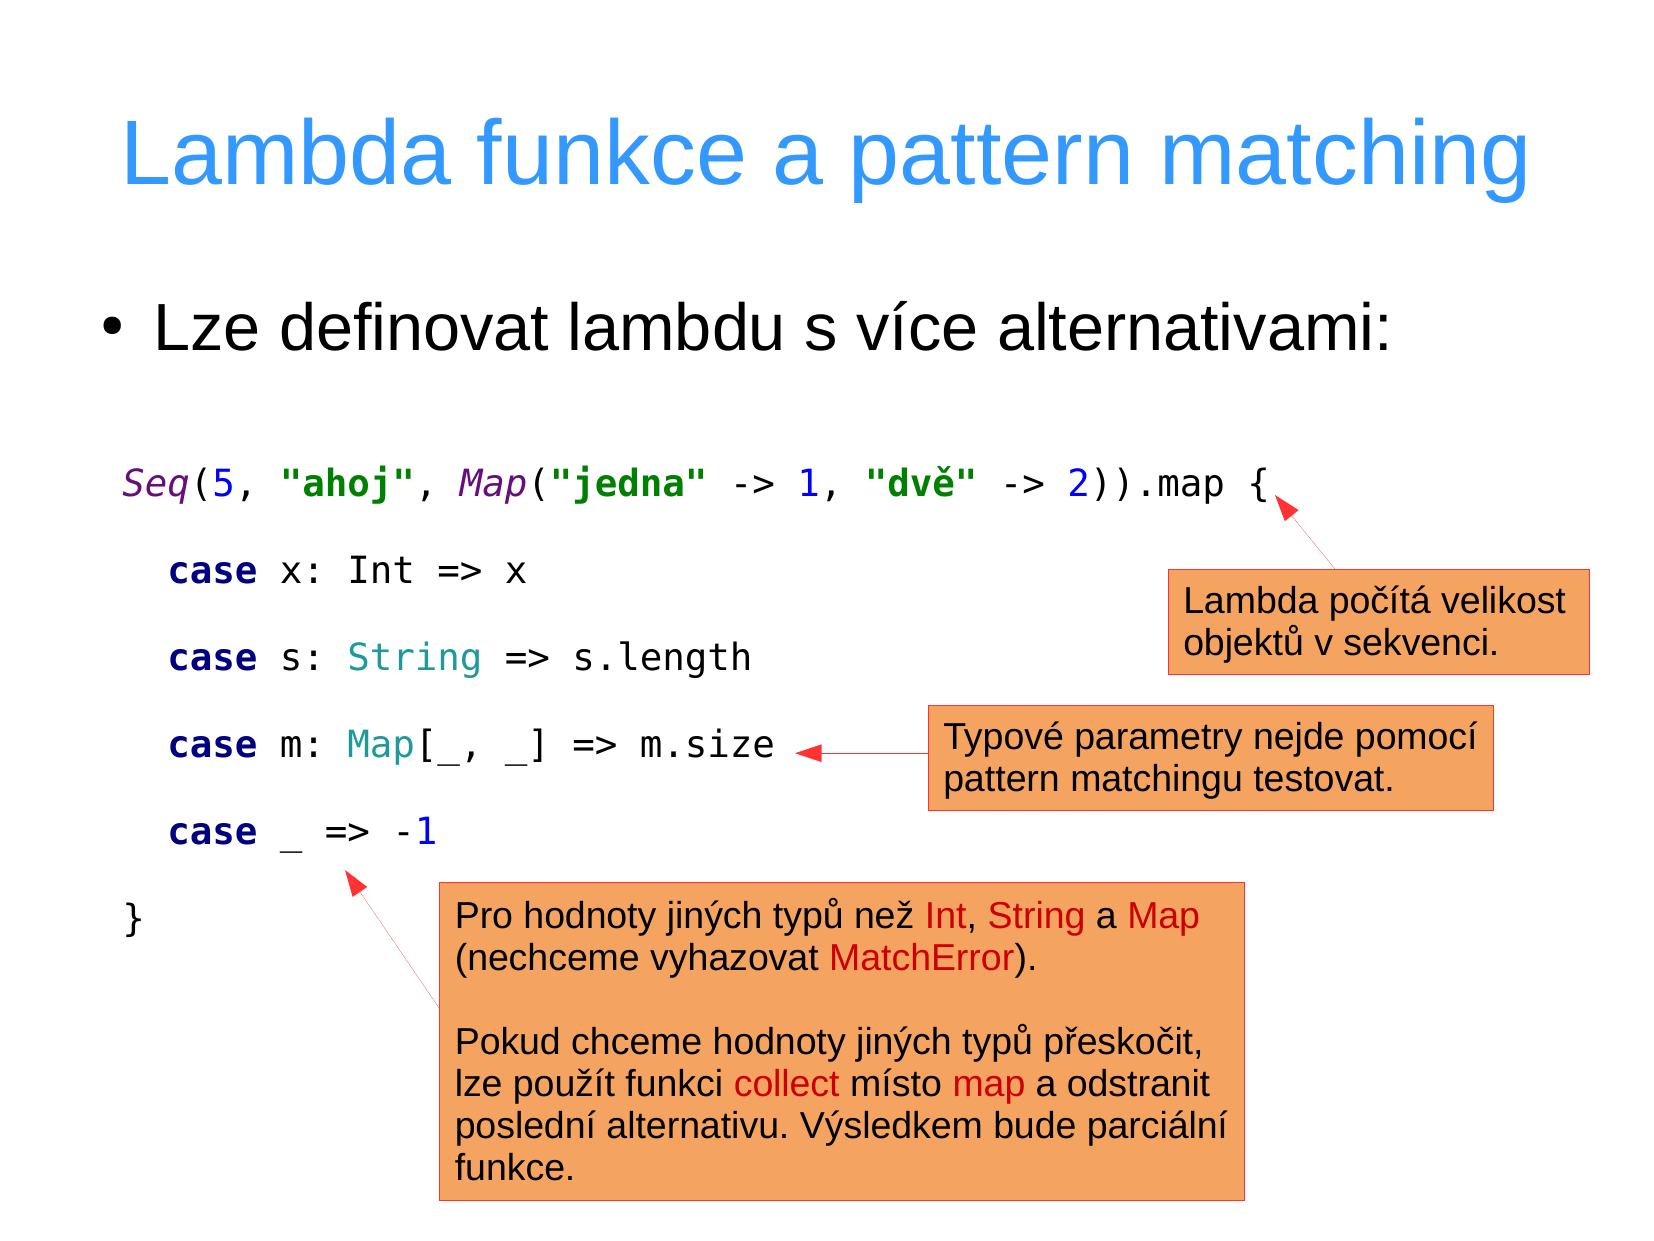

# Lambda funkce a pattern matching
Lze definovat lambdu s více alternativami:
Seq(5, "ahoj", Map("jedna" -> 1, "dvě" -> 2)).map {
 case x: Int => x
 case s: String => s.length
 case m: Map[_, _] => m.size
 case _ => -1
}
Lambda počítá velikost
objektů v sekvenci.
Typové parametry nejde pomocí
pattern matchingu testovat.
Pro hodnoty jiných typů než Int, String a Map
(nechceme vyhazovat MatchError).
Pokud chceme hodnoty jiných typů přeskočit,
lze použít funkci collect místo map a odstranit
poslední alternativu. Výsledkem bude parciální
funkce.